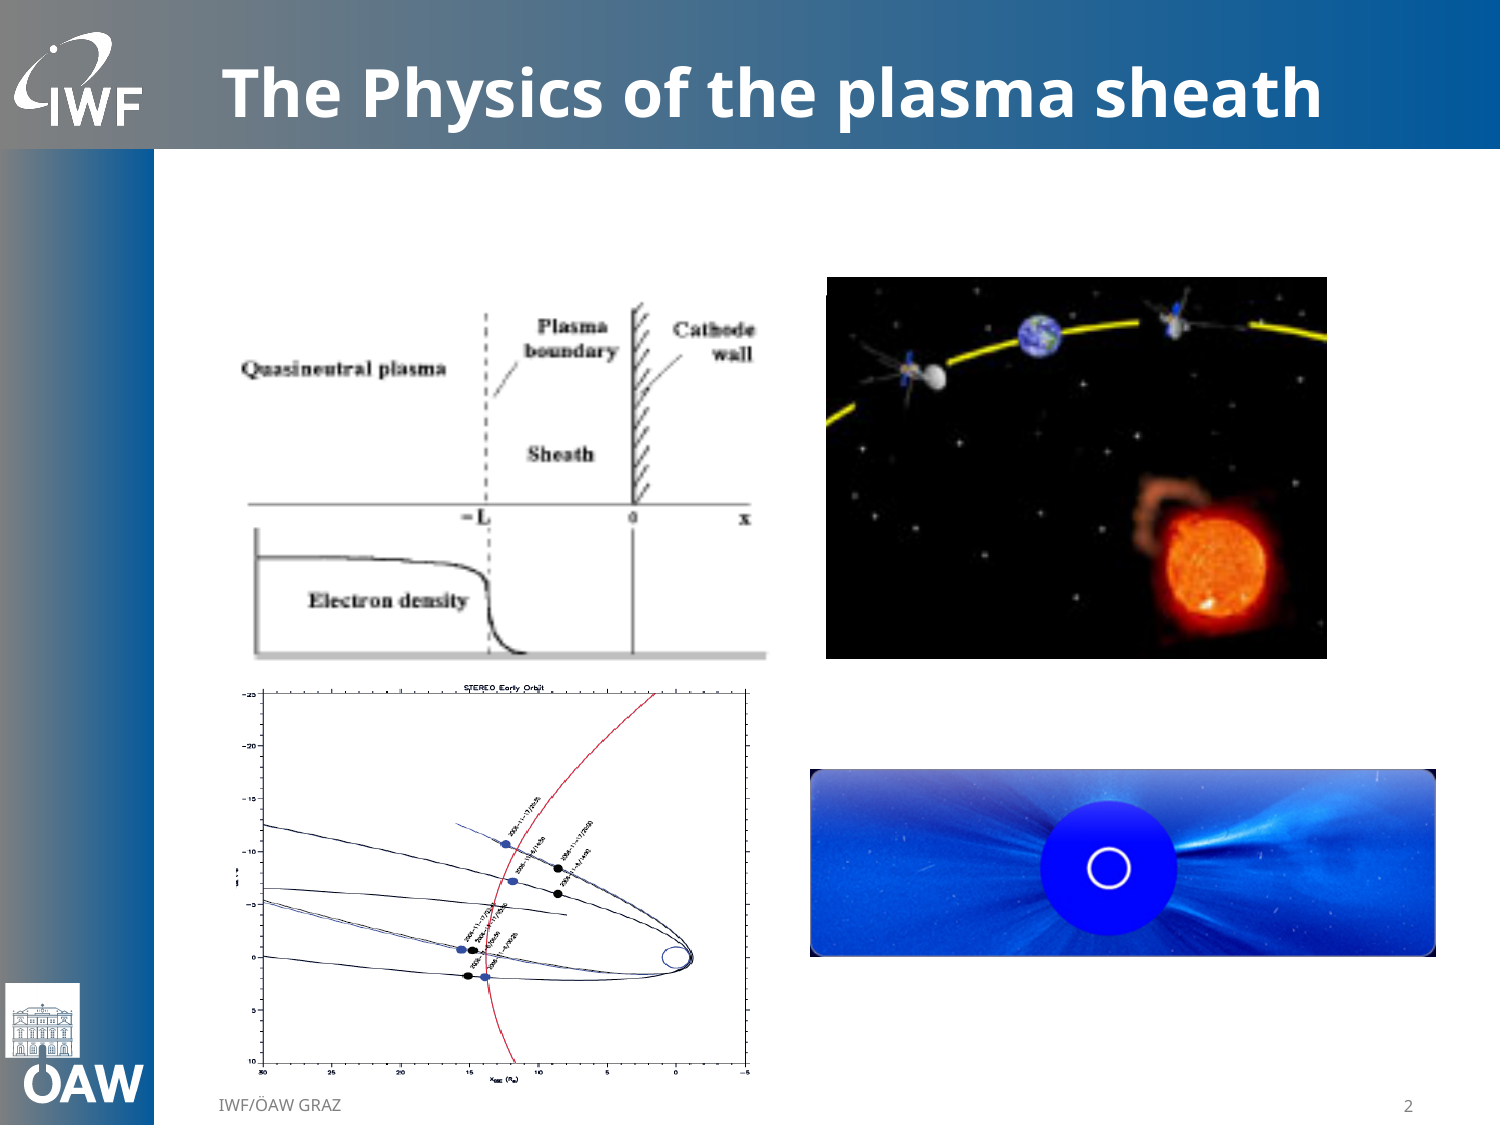

# The Physics of the plasma sheath
IWF/ÖAW GRAZ
2